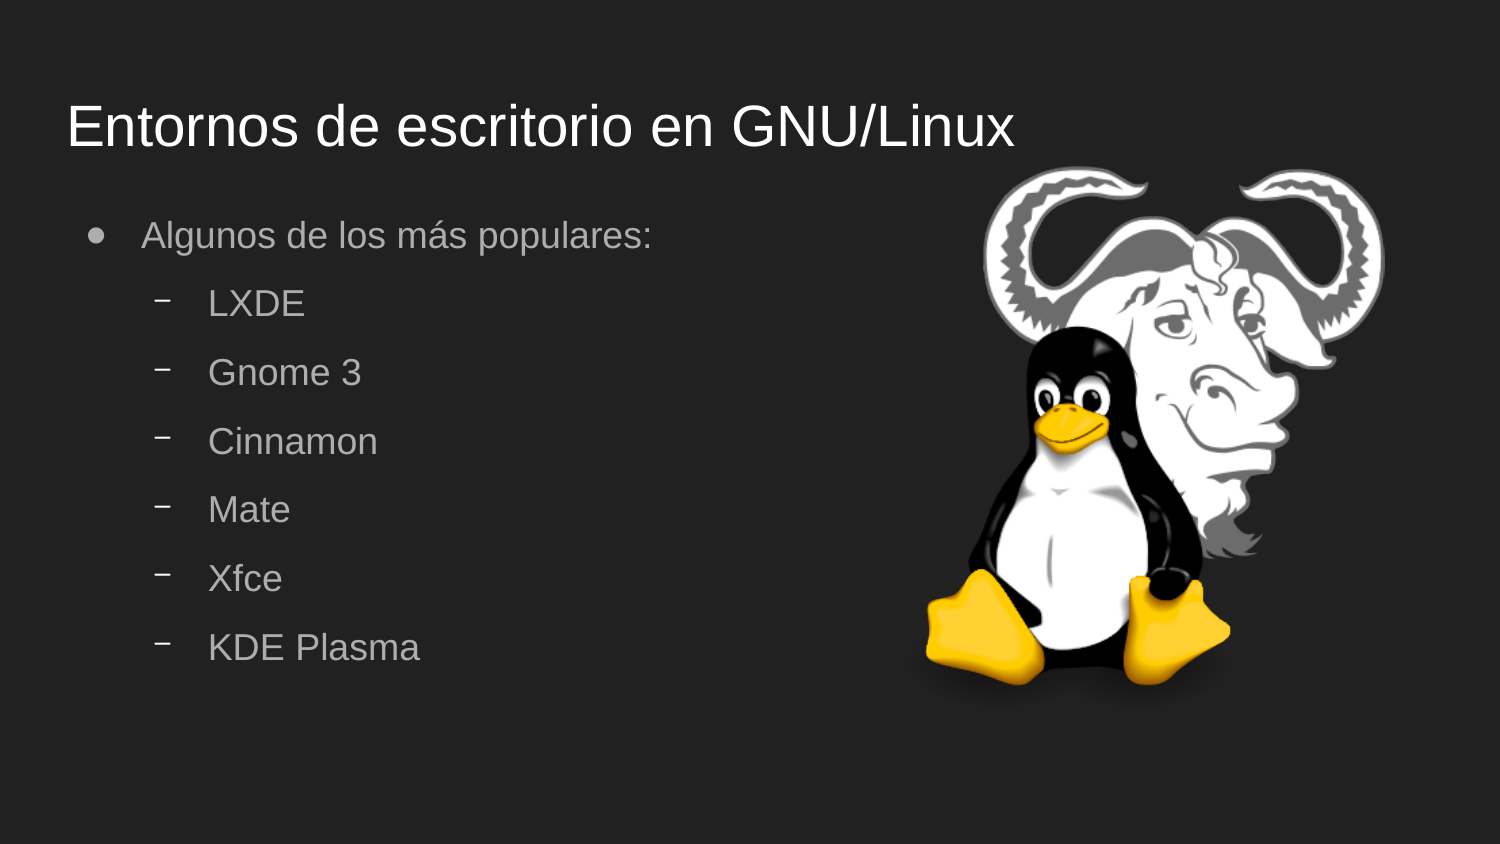

# Entornos de escritorio en GNU/Linux
Algunos de los más populares:
LXDE
Gnome 3
Cinnamon
Mate
Xfce
KDE Plasma